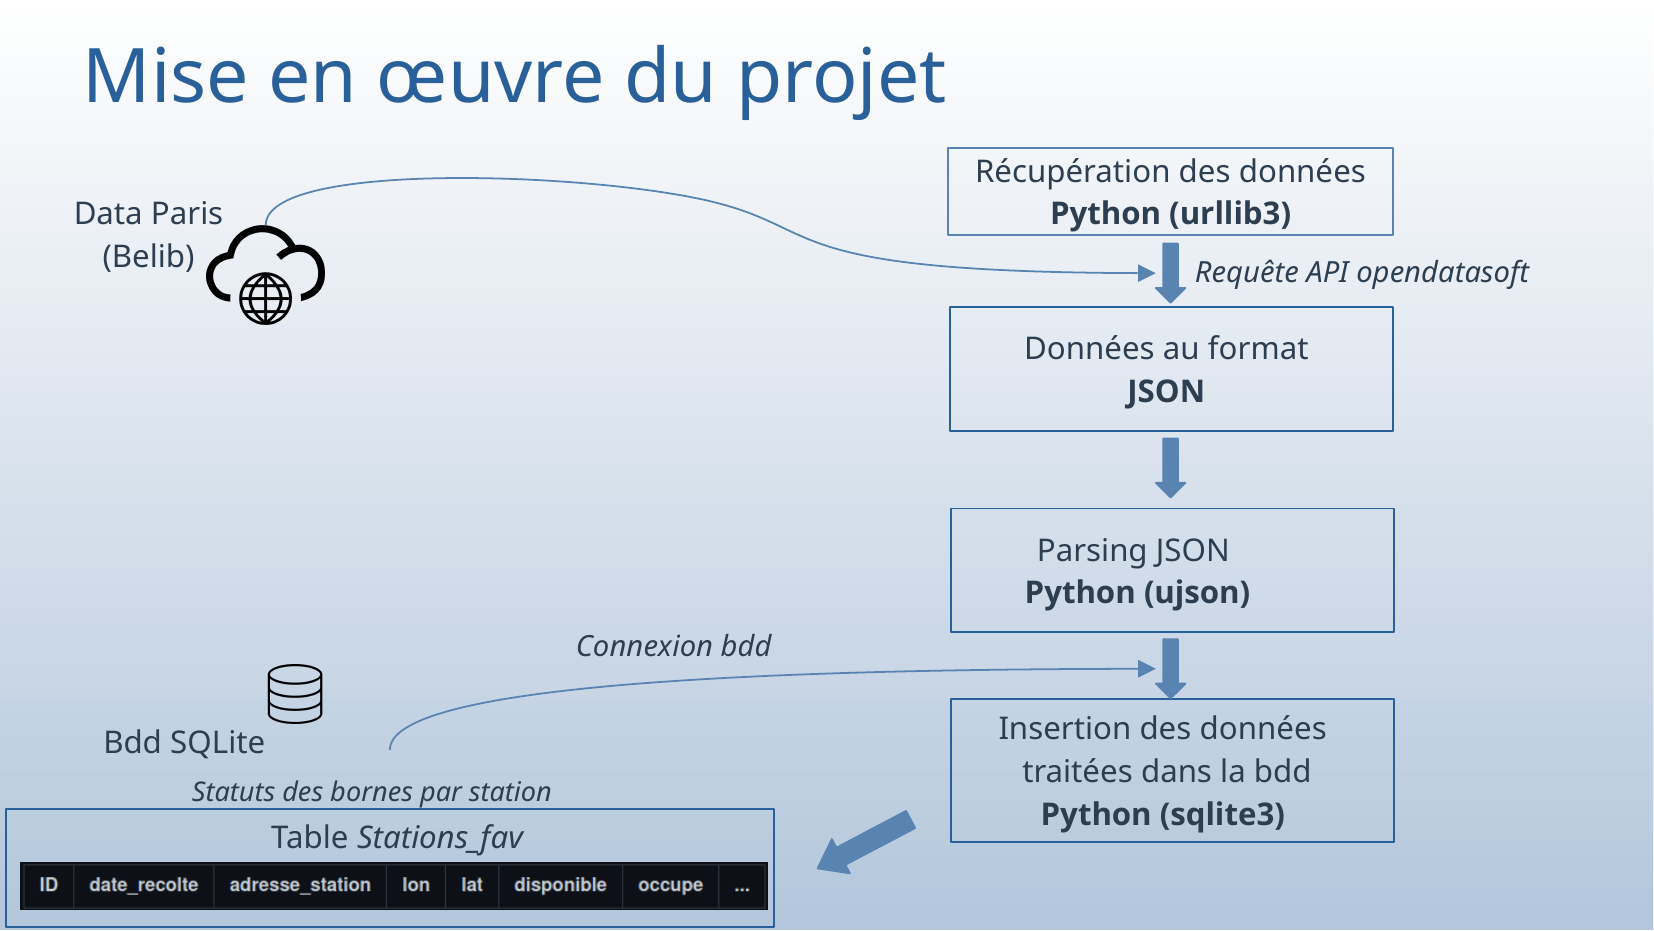

# Mise en œuvre du projet
Récupération des données
Python (urllib3)
Data Paris (Belib)
Requête API opendatasoft
Données au format JSON
Parsing JSON
Python (ujson)
Connexion bdd
Bdd SQLite
 Insertion des données
 traitées dans la bdd
 Python (sqlite3)
Statuts des bornes par station
Table Stations_fav